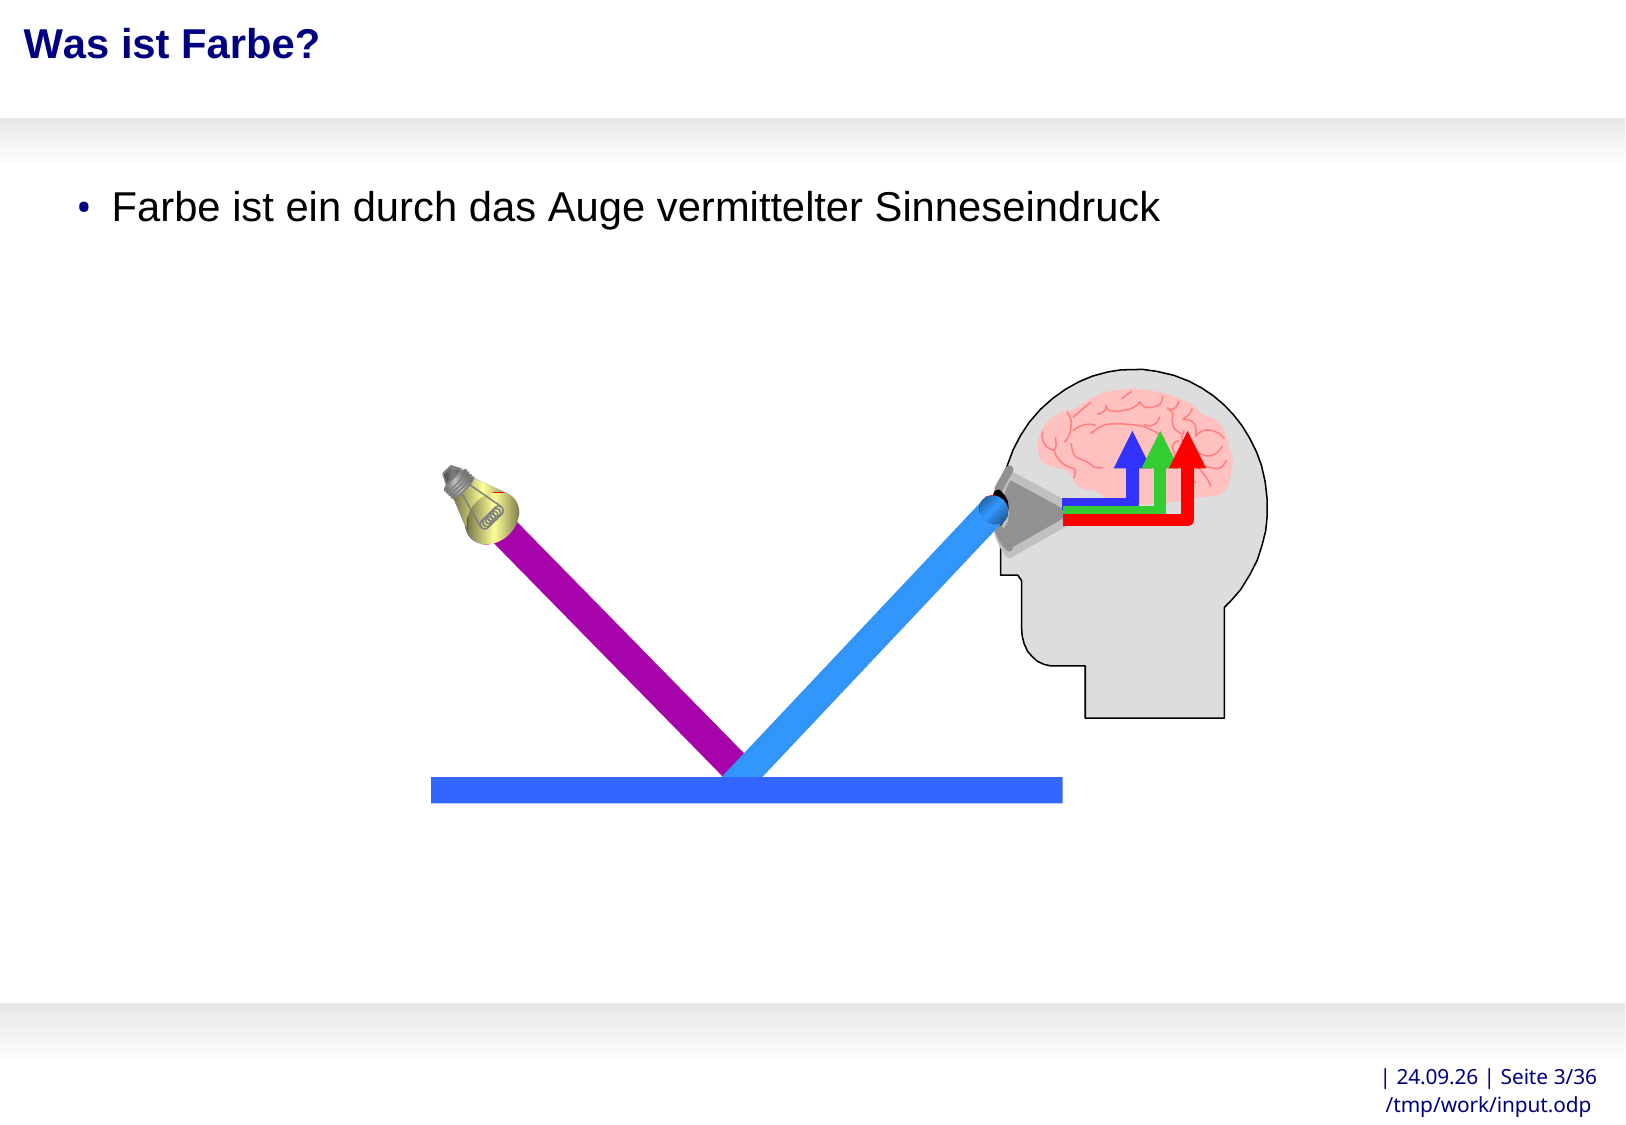

# Was ist Farbe?
Farbe ist ein durch das Auge vermittelter Sinneseindruck